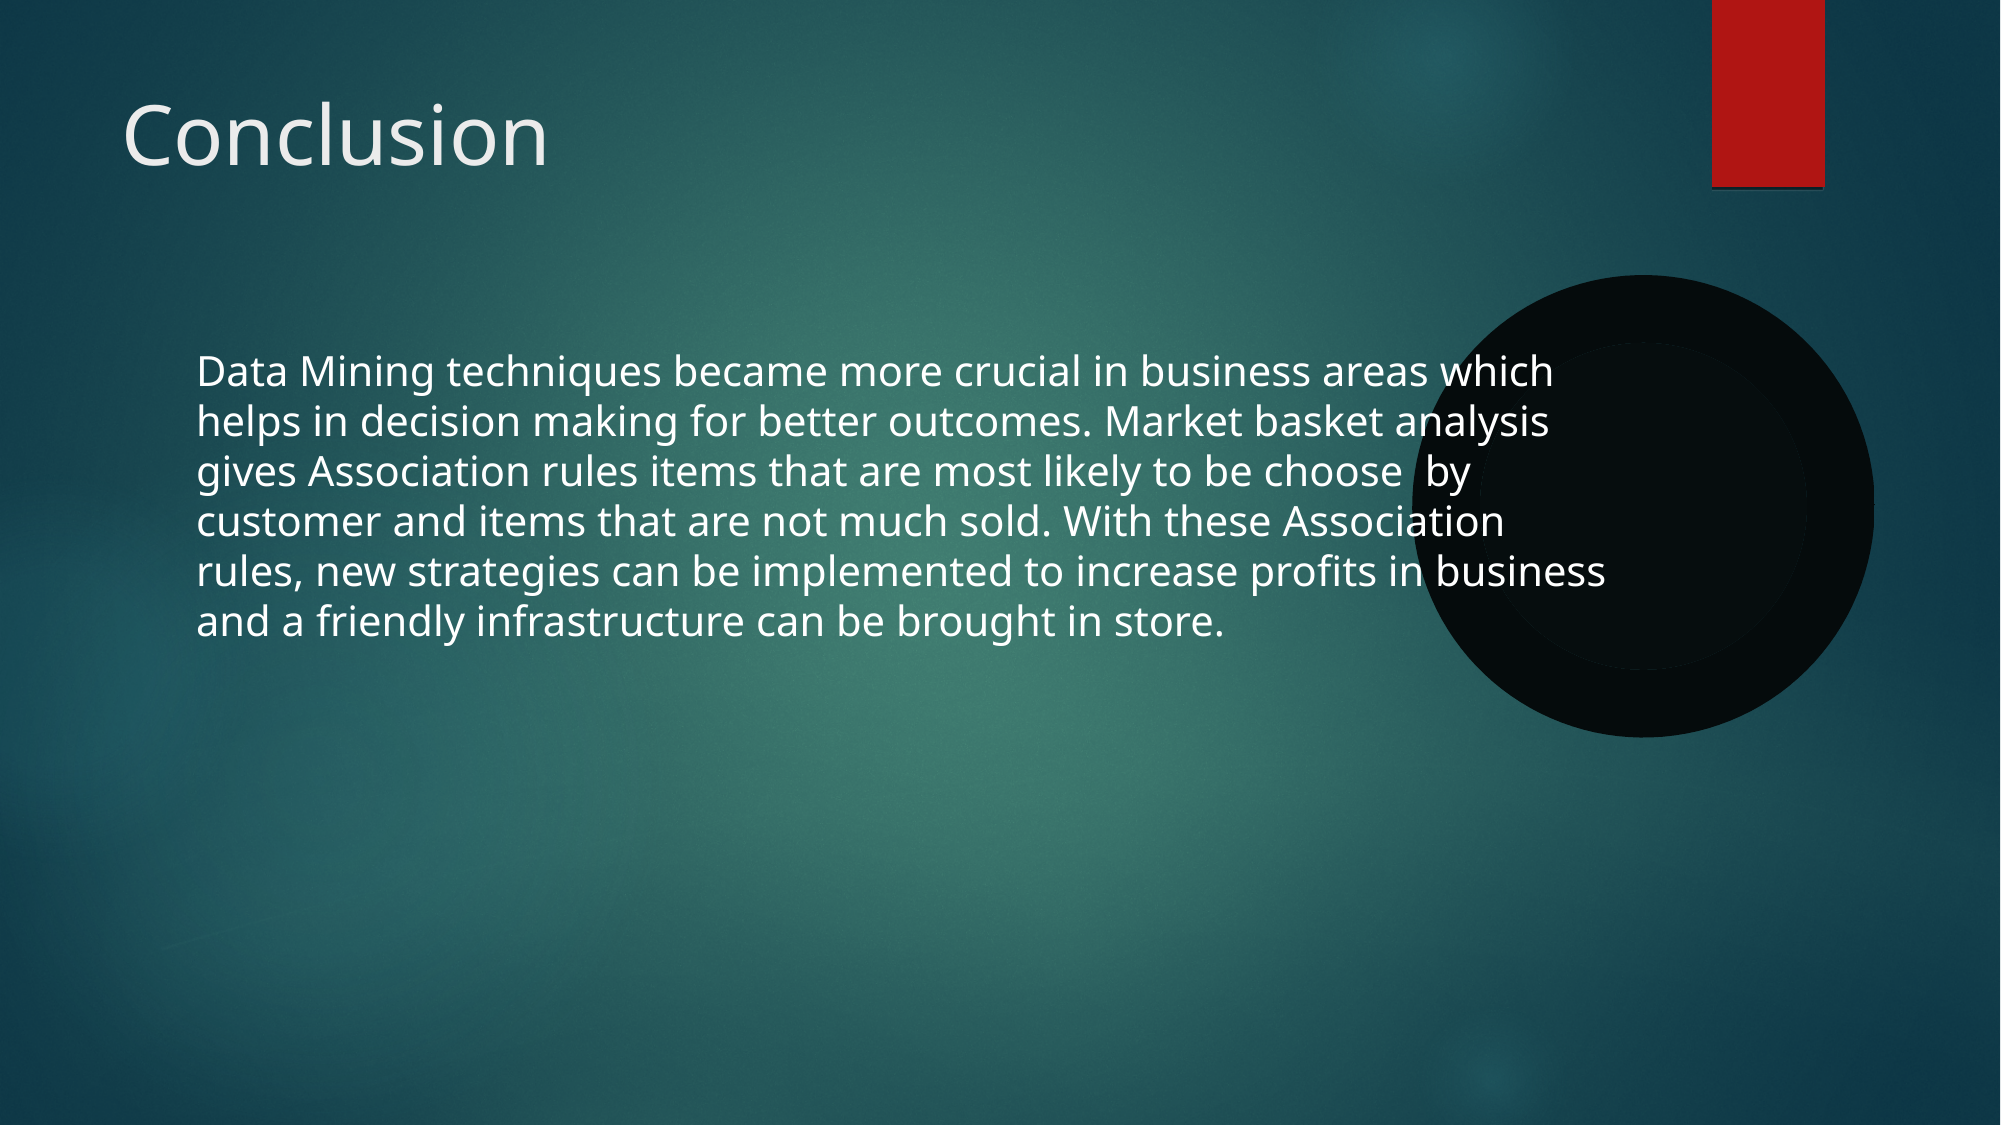

# Conclusion
Data Mining techniques became more crucial in business areas which helps in decision making for better outcomes. Market basket analysis gives Association rules items that are most likely to be choose by customer and items that are not much sold. With these Association rules, new strategies can be implemented to increase profits in business and a friendly infrastructure can be brought in store.